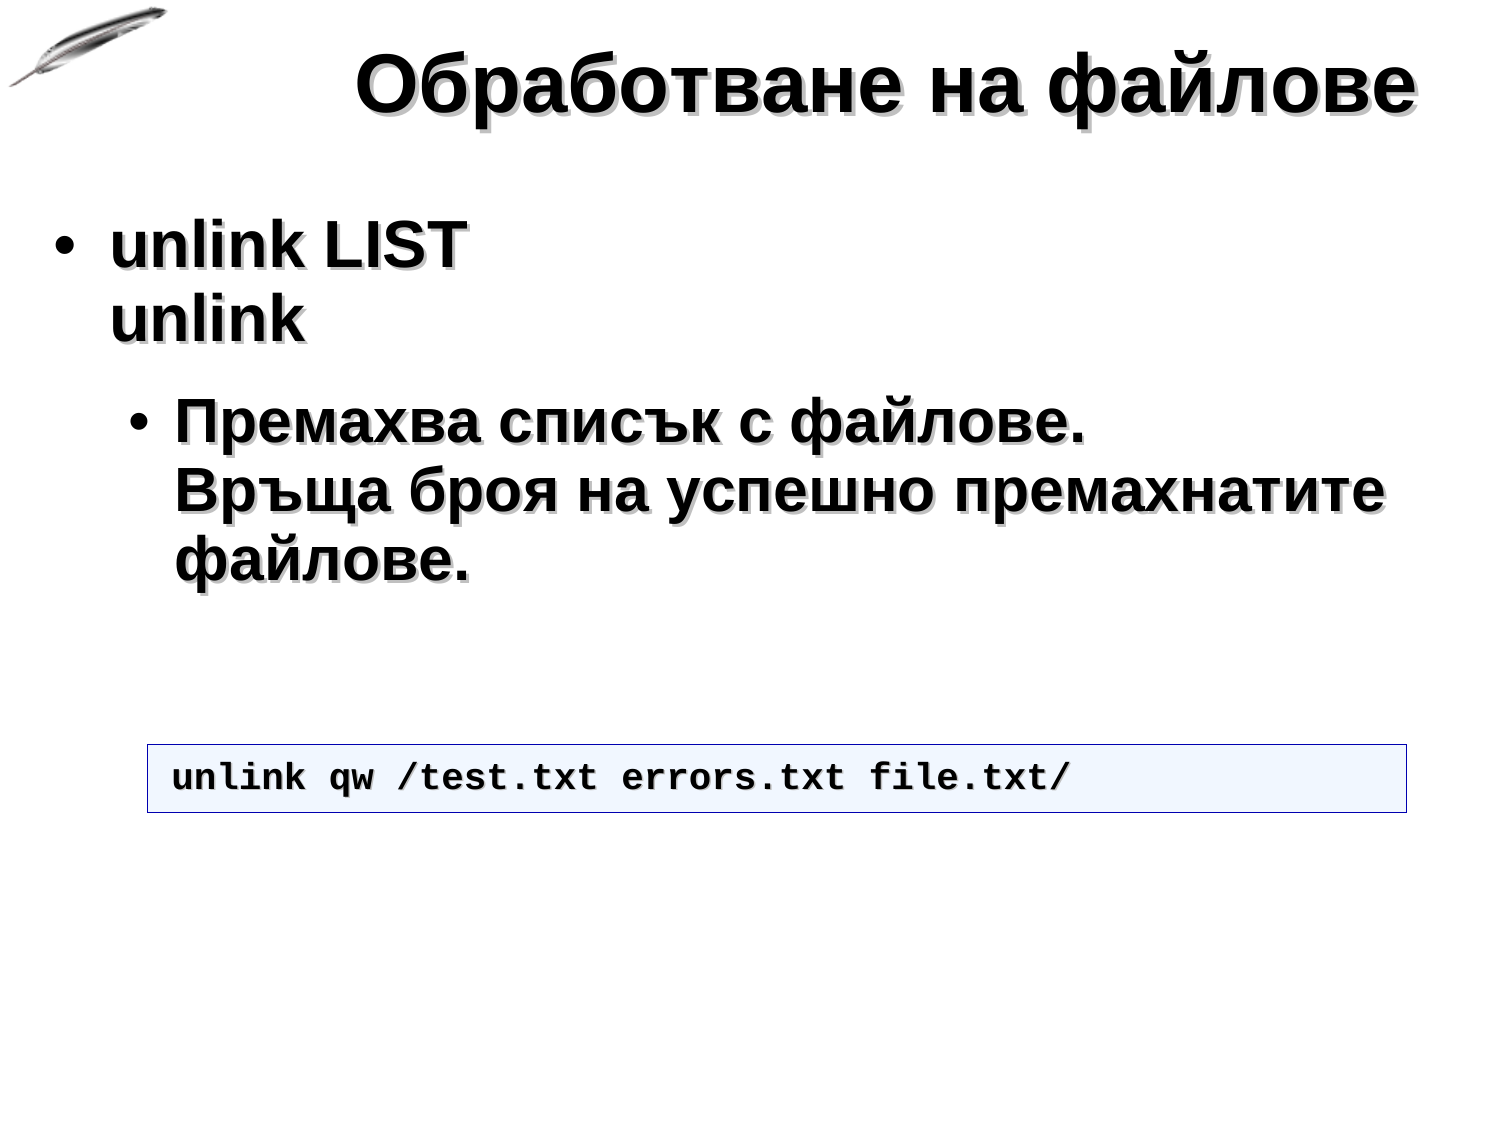

# Обработване на файлове
unlink LIST
unlink
Премахва списък с файлове.
Връща броя на успешно премахнатите файлове.
unlink qw /test.txt errors.txt file.txt/